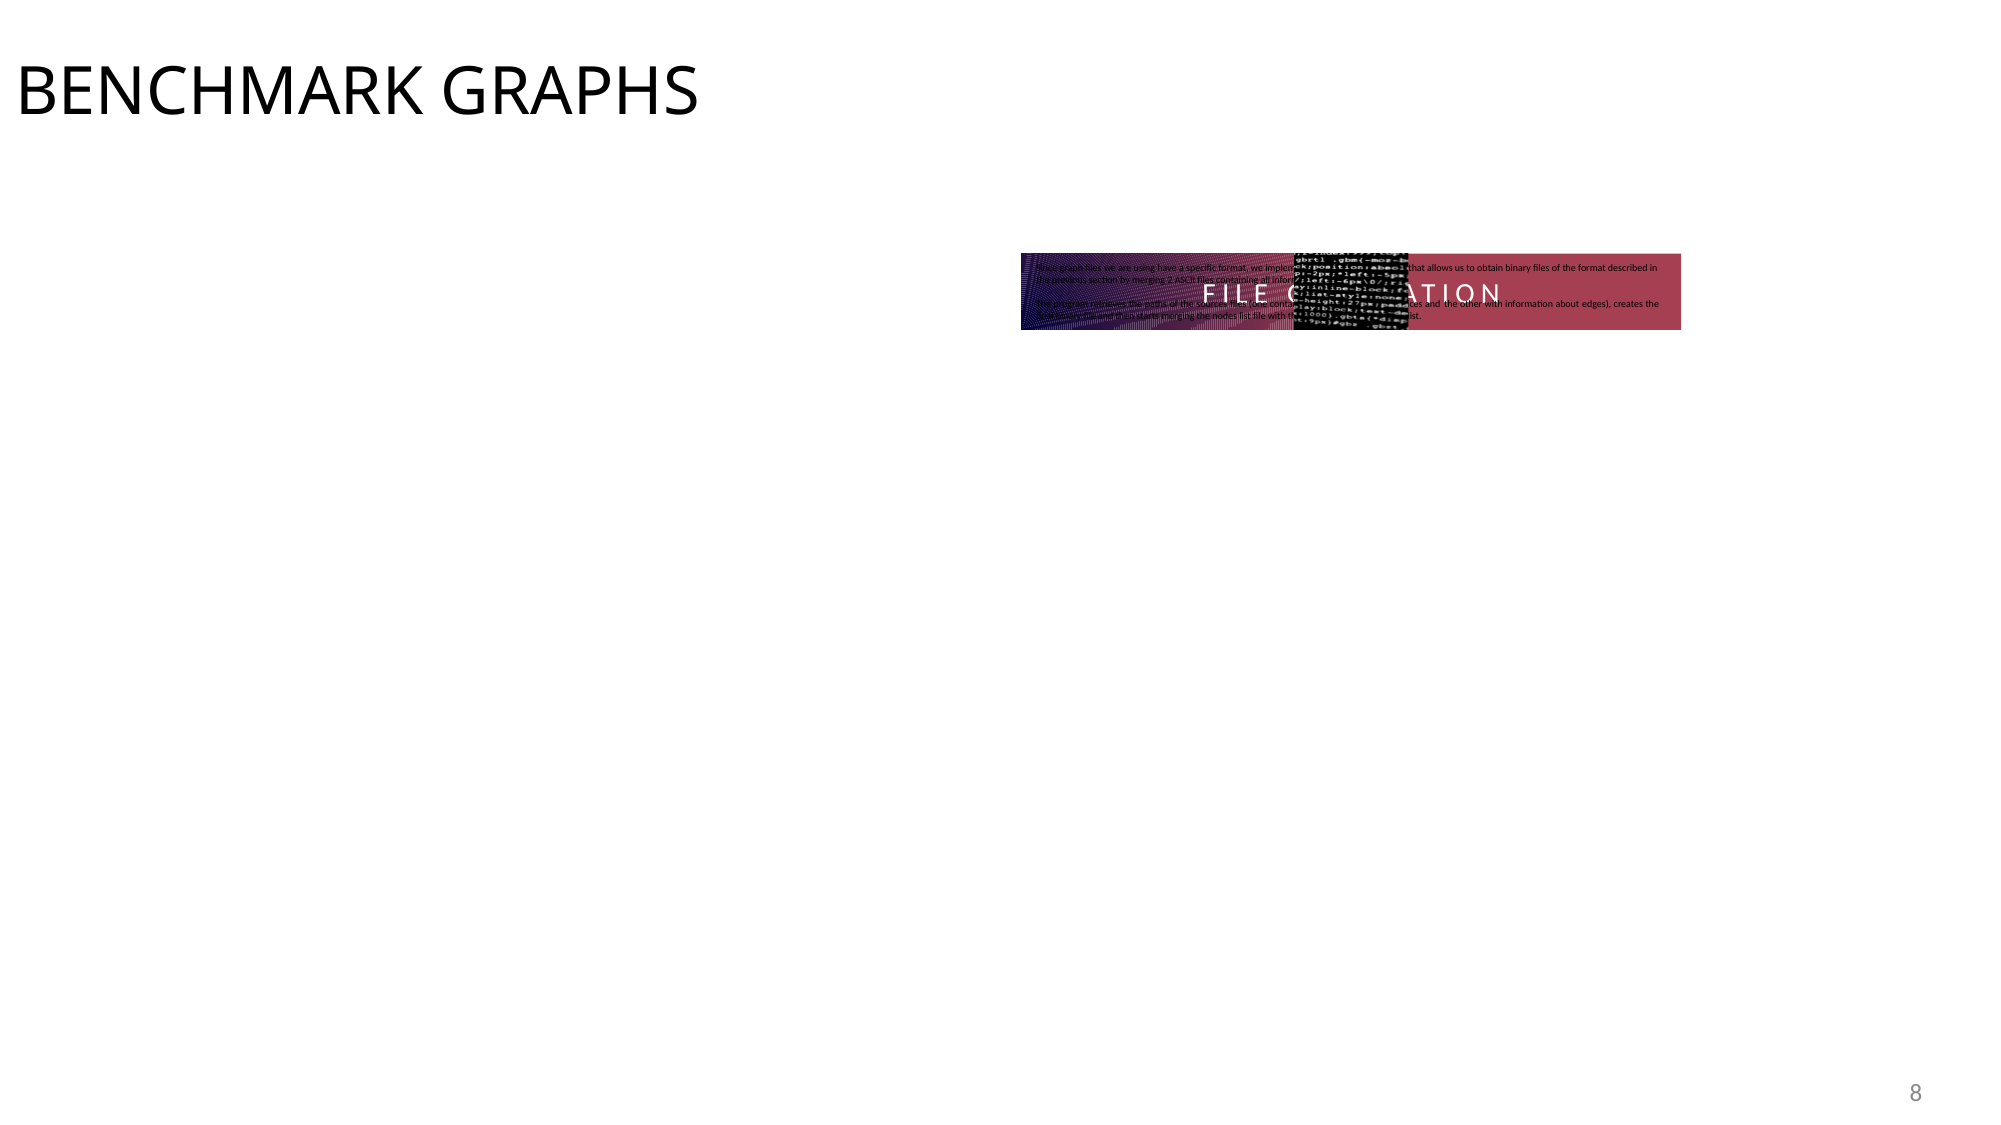

# BENCHMARK GRAPHS
FILE GENERATION
Since graph files we are using have a specific format, we implemented an additional feature that allows us to obtain binary files of the format described in the previous section by merging 2 ASCII files containing all information.
The program retrieves the paths of the sources files (one containing information about vertices and the other with information about edges), creates the final binary file and then starts merging the nodes list file with the one containing the edges list.